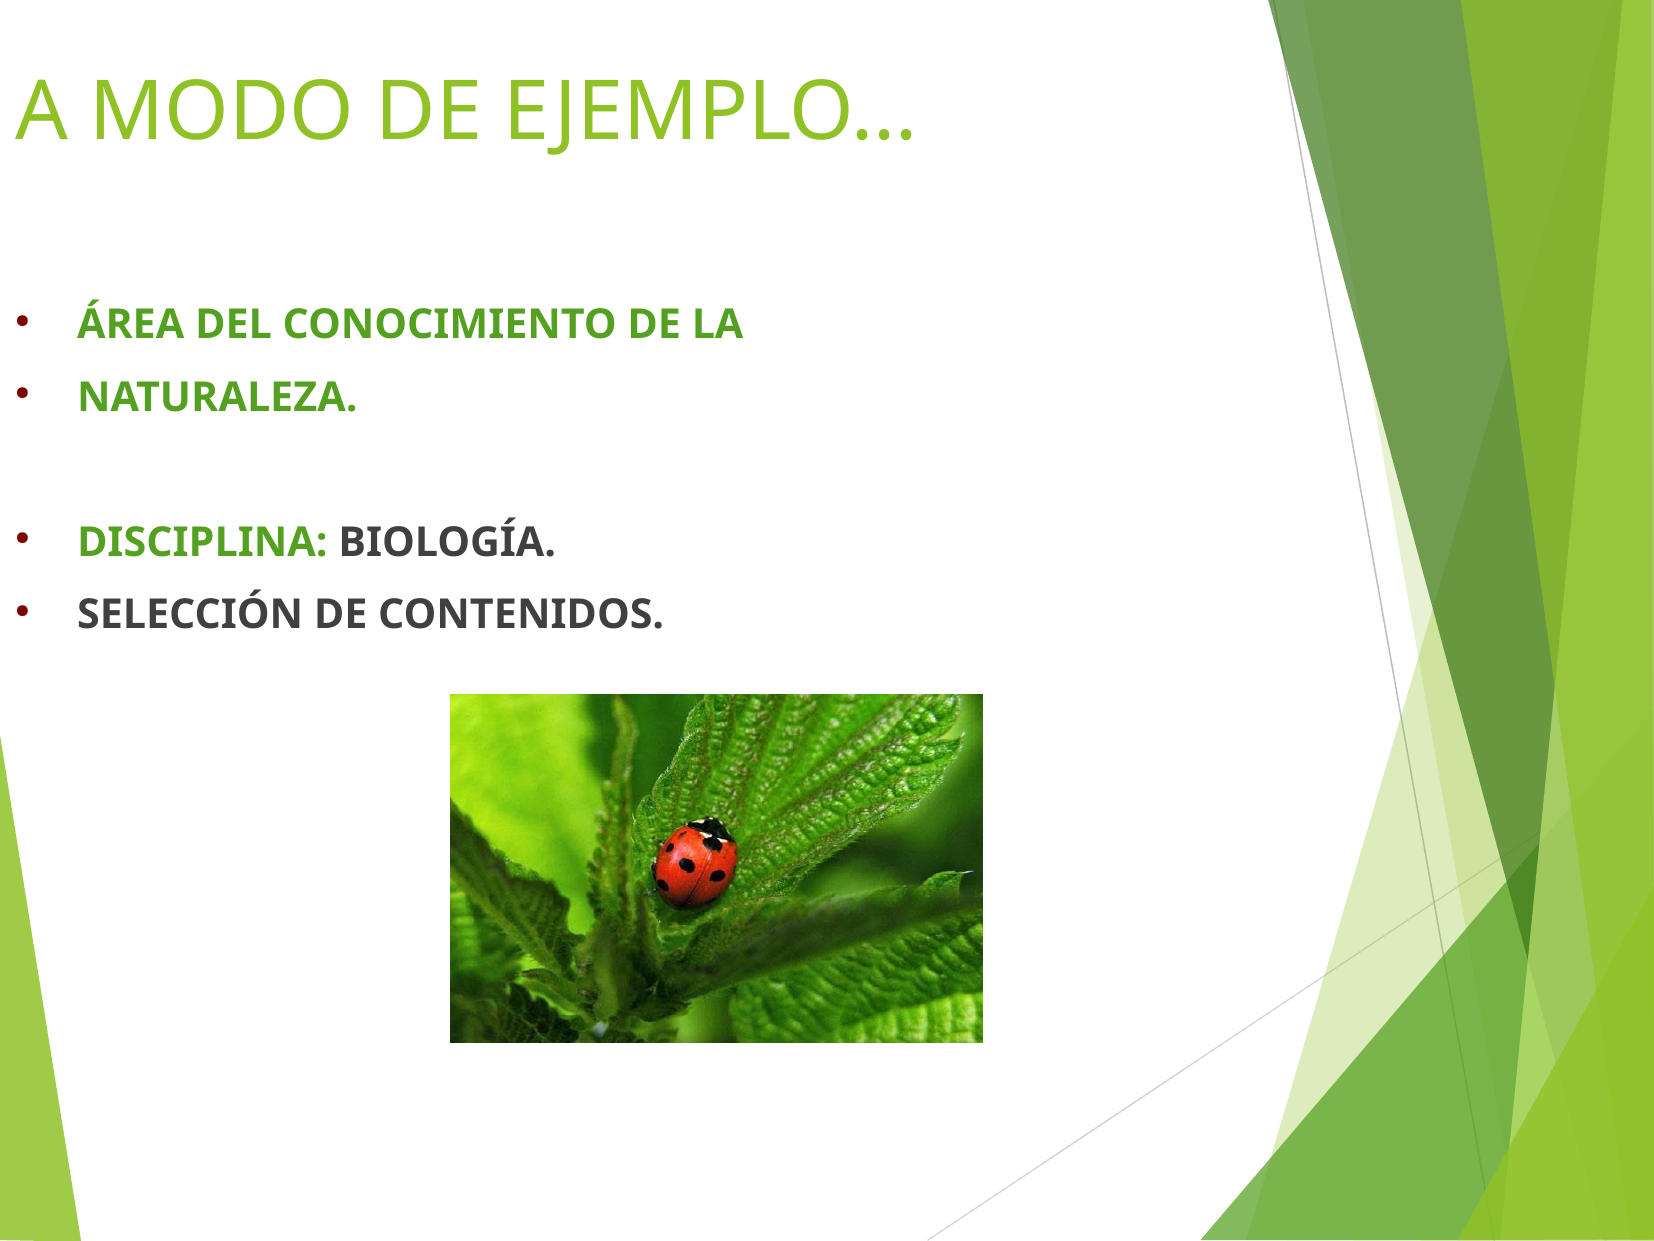

# A MODO DE EJEMPLO...
ÁREA DEL CONOCIMIENTO DE LA
NATURALEZA.
DISCIPLINA: BIOLOGÍA.
SELECCIÓN DE CONTENIDOS.